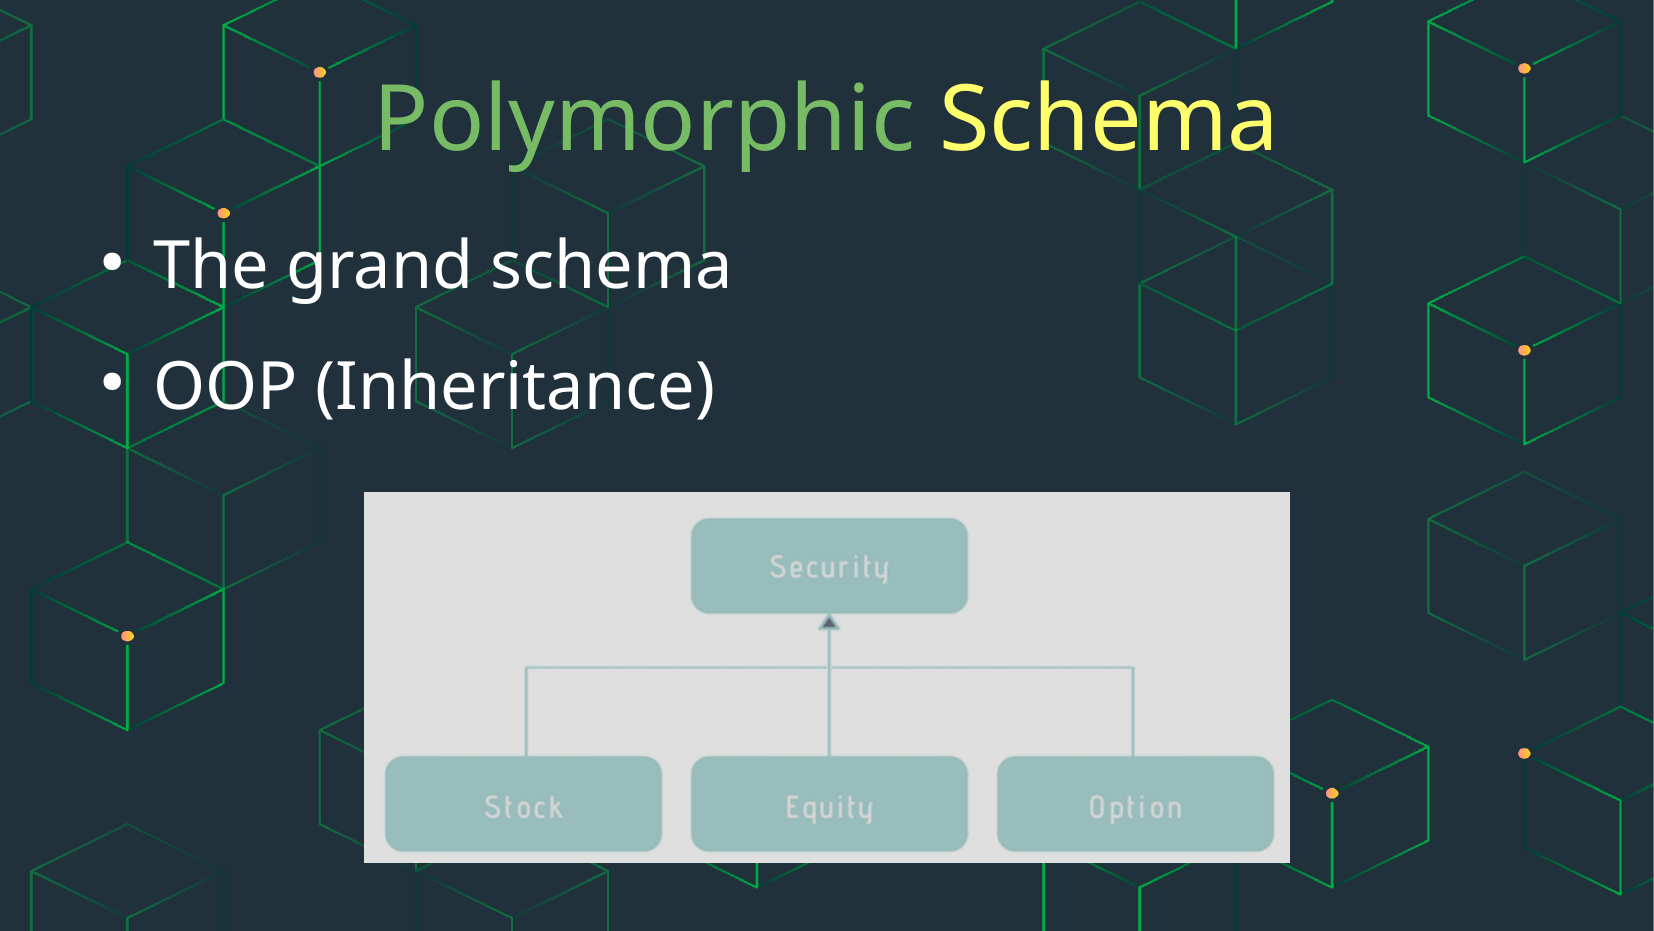

# Polymorphic Schema
The grand schema
OOP (Inheritance)